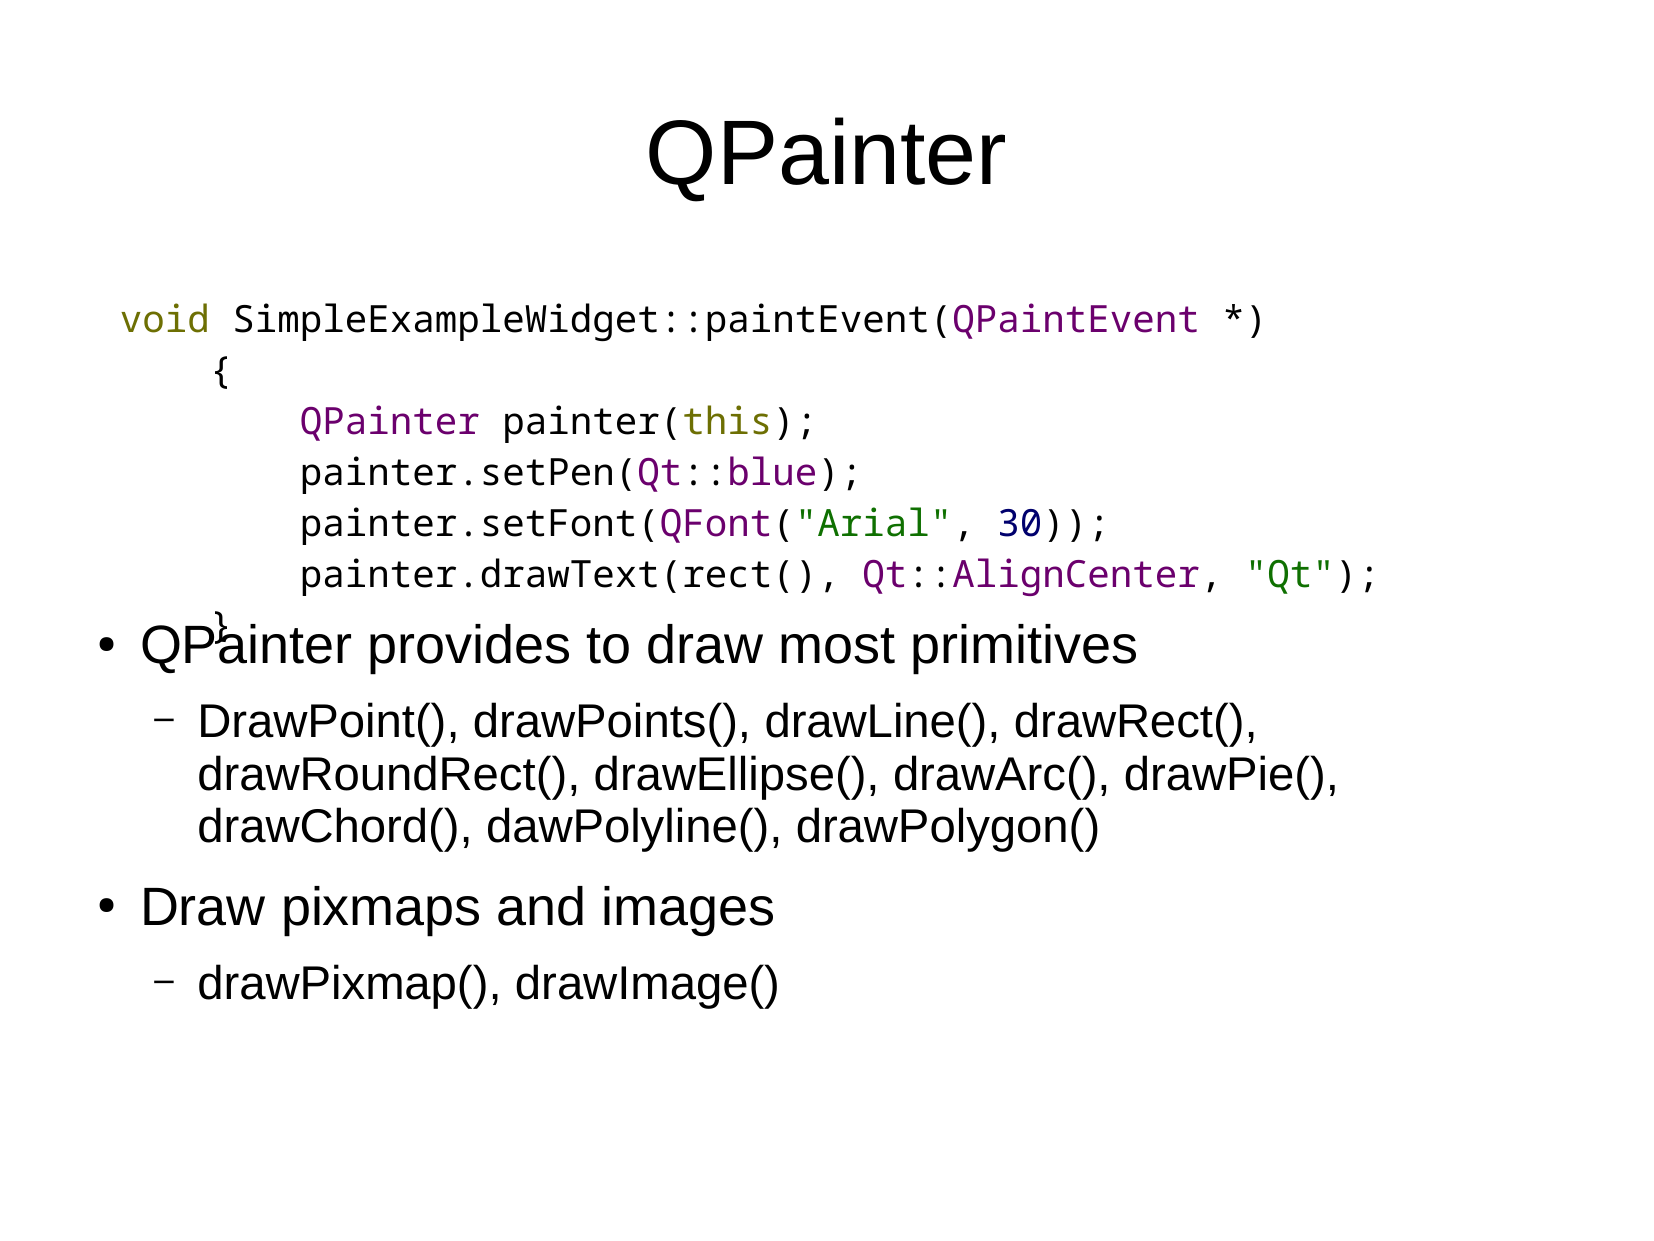

# QPainter
void SimpleExampleWidget::paintEvent(QPaintEvent *)
 {
 QPainter painter(this);
 painter.setPen(Qt::blue);
 painter.setFont(QFont("Arial", 30));
 painter.drawText(rect(), Qt::AlignCenter, "Qt");
 }
QPainter provides to draw most primitives
DrawPoint(), drawPoints(), drawLine(), drawRect(), drawRoundRect(), drawEllipse(), drawArc(), drawPie(), drawChord(), dawPolyline(), drawPolygon()
Draw pixmaps and images
drawPixmap(), drawImage()